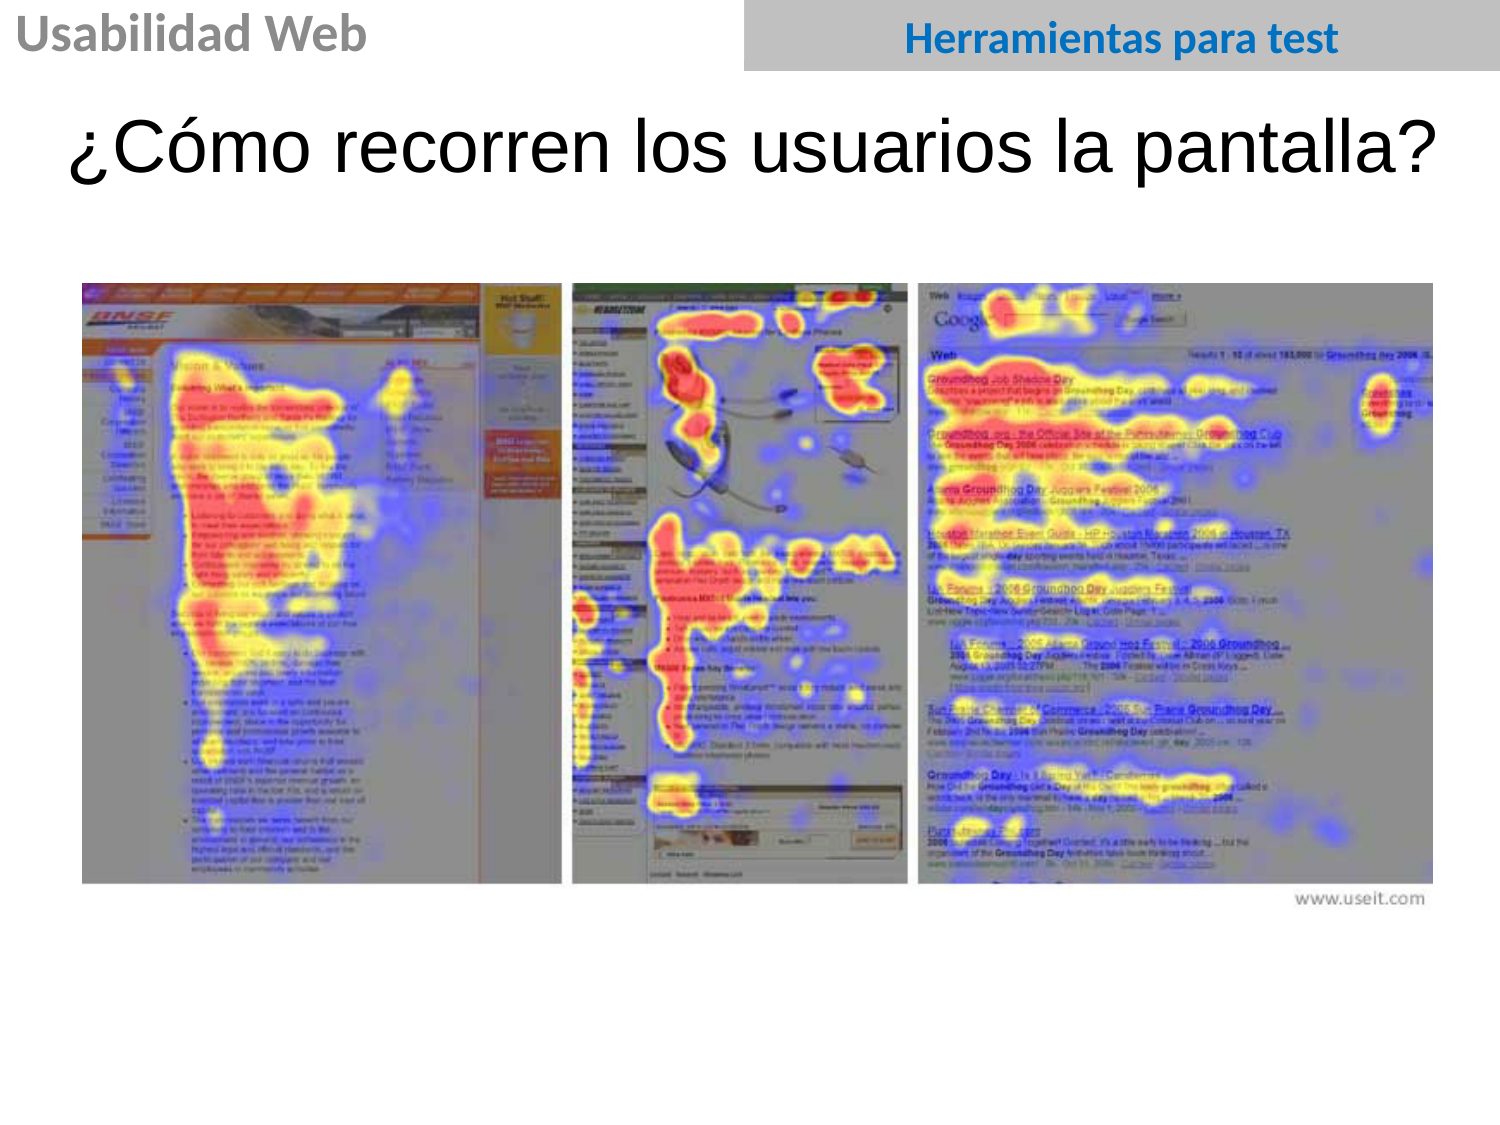

Usabilidad Web
# Herramientas para test
¿Cómo recorren los usuarios la pantalla?